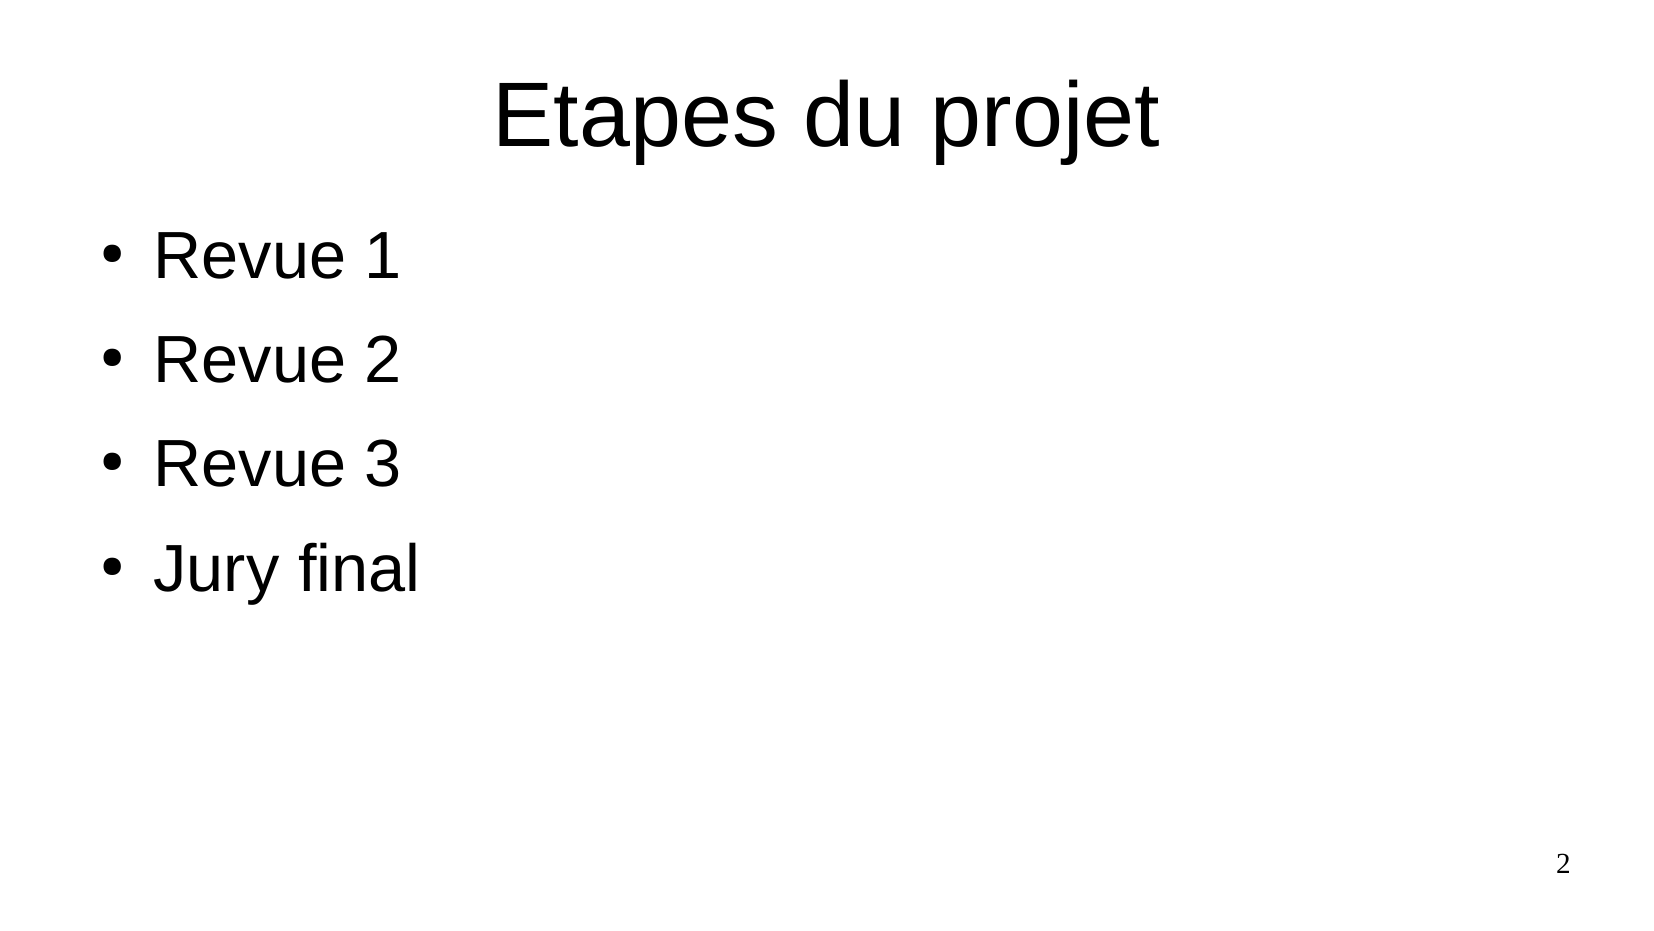

# Etapes du projet
Revue 1
Revue 2
Revue 3
Jury final
2